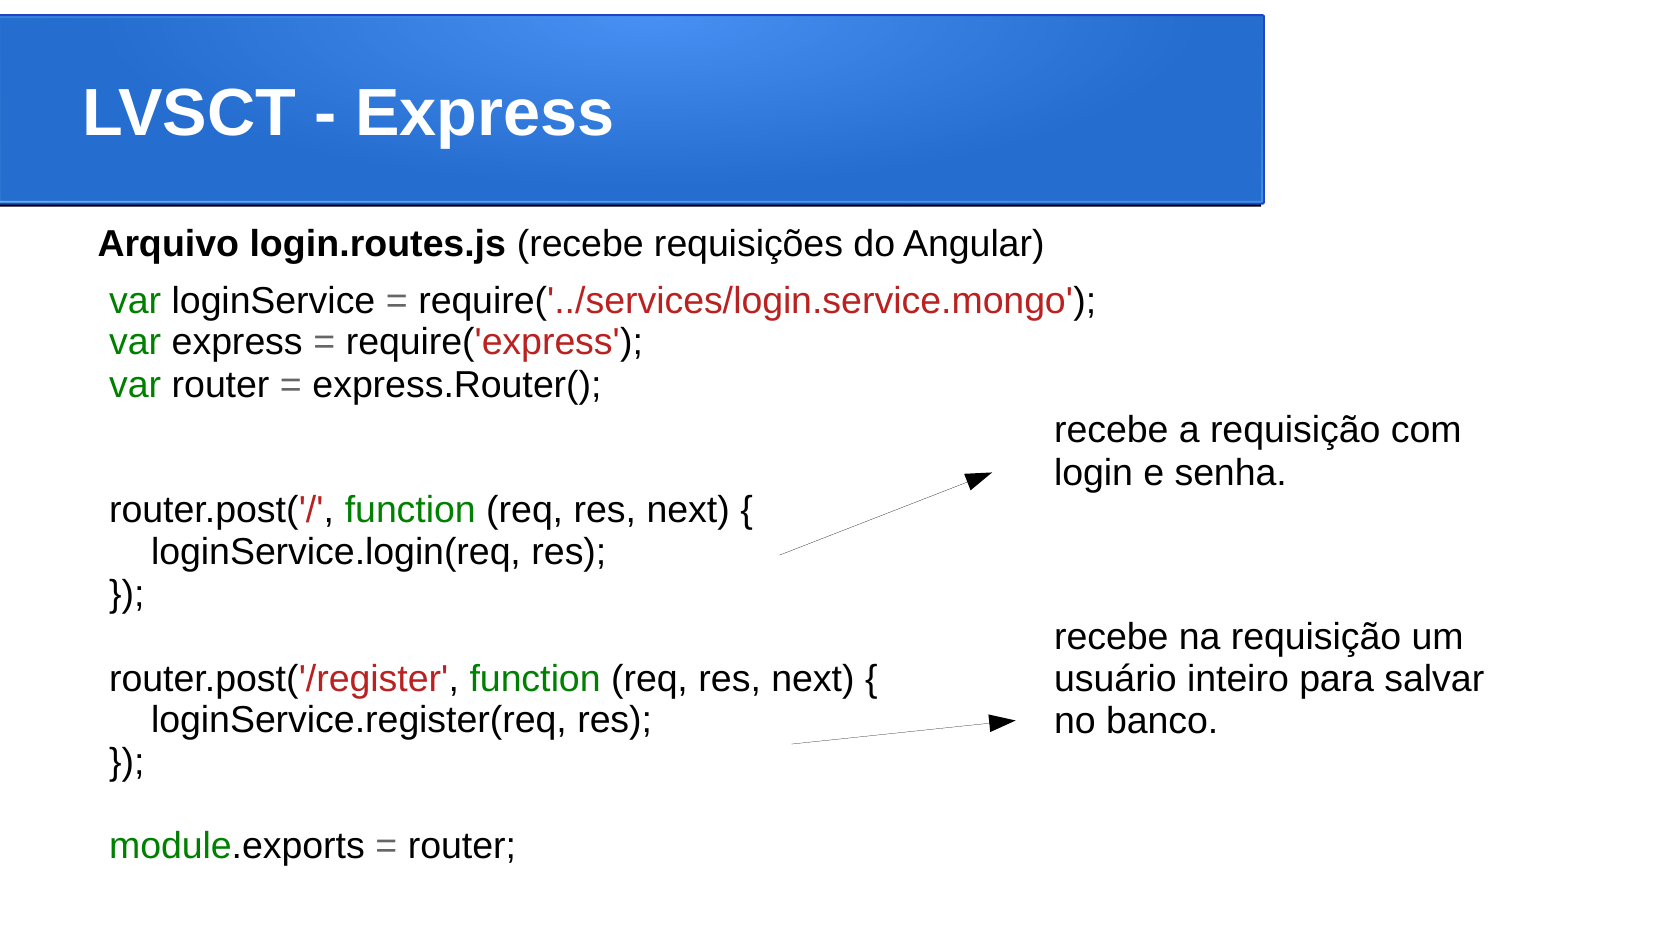

# LVSCT - Express
Arquivo login.routes.js (recebe requisições do Angular)
var loginService = require('../services/login.service.mongo');
var express = require('express');
var router = express.Router();
router.post('/', function (req, res, next) {
 loginService.login(req, res);
});
router.post('/register', function (req, res, next) {
 loginService.register(req, res);
});
module.exports = router;
recebe a requisição com login e senha.
recebe na requisição um usuário inteiro para salvar no banco.